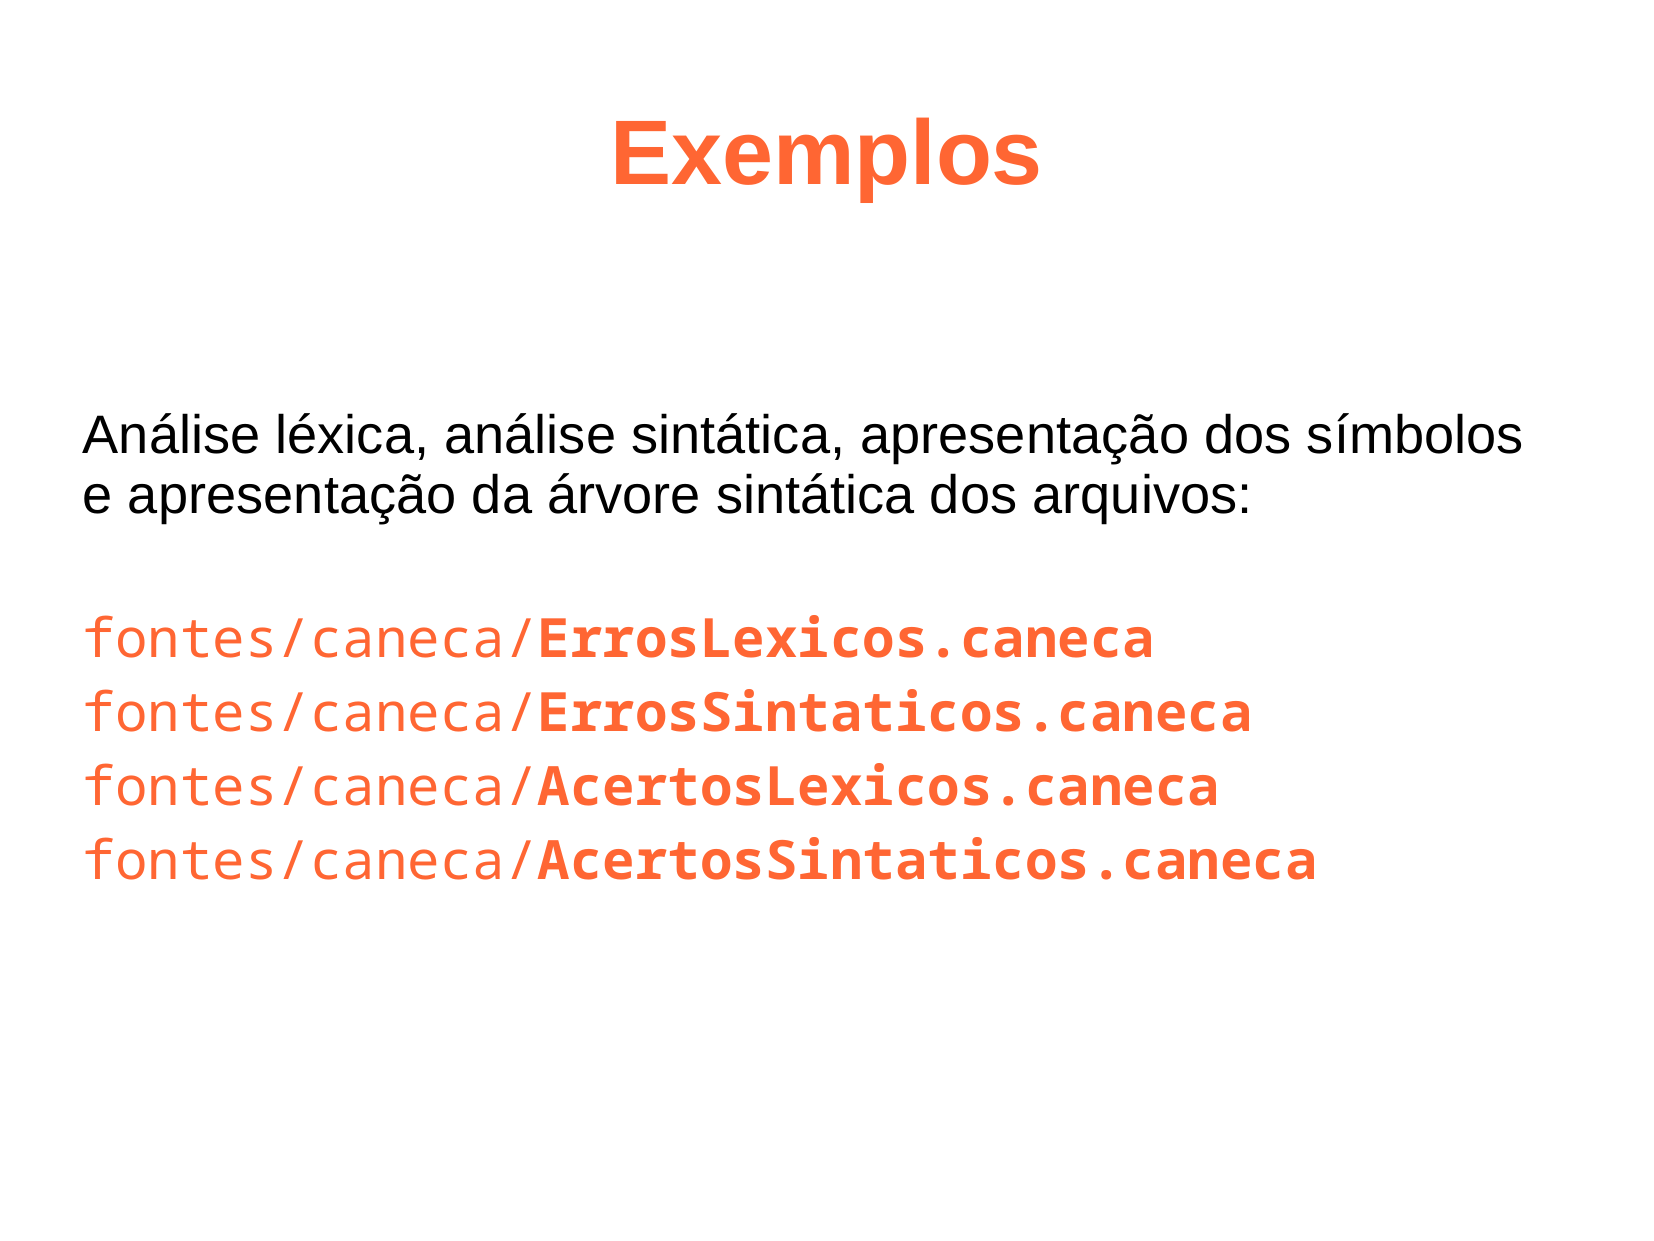

# Exemplos
Análise léxica, análise sintática, apresentação dos símbolos e apresentação da árvore sintática dos arquivos:
fontes/caneca/ErrosLexicos.caneca
fontes/caneca/ErrosSintaticos.caneca
fontes/caneca/AcertosLexicos.caneca
fontes/caneca/AcertosSintaticos.caneca